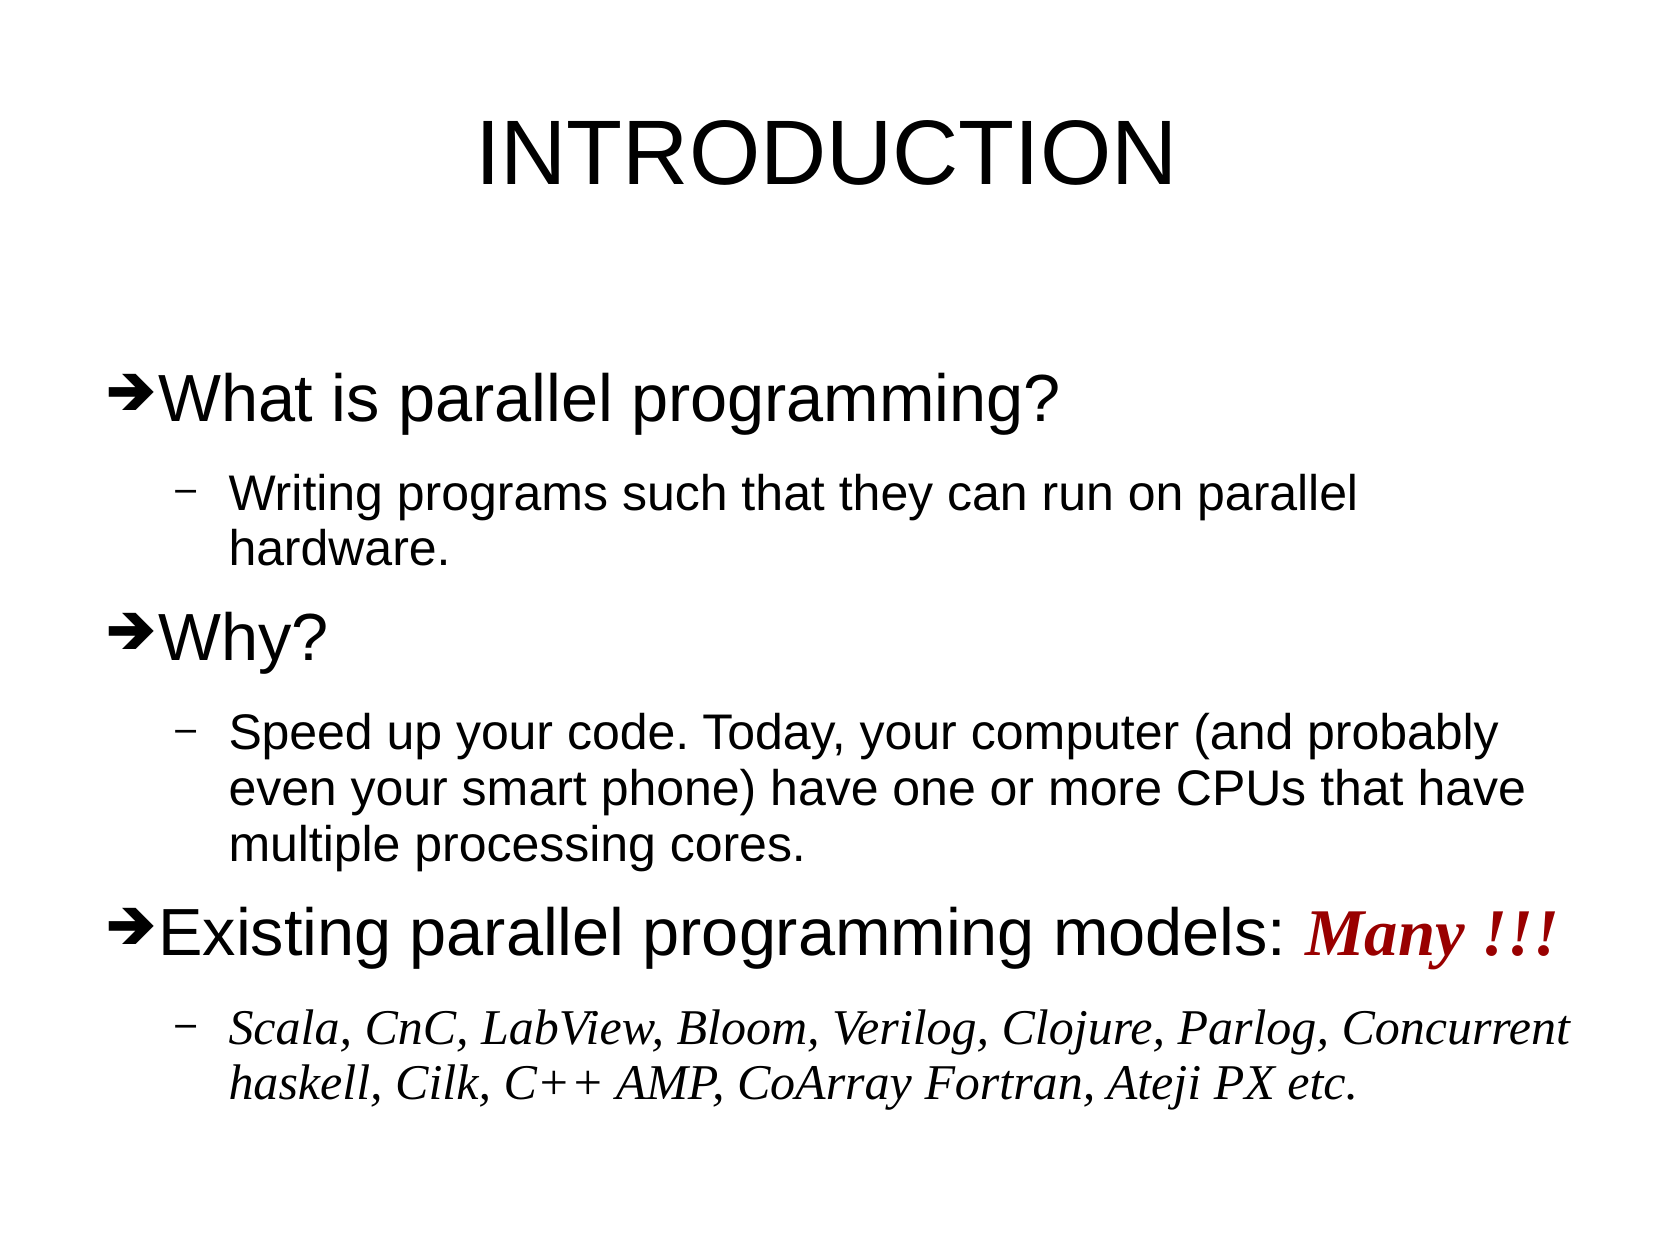

INTRODUCTION
# What is parallel programming?
Writing programs such that they can run on parallel hardware.
Why?
Speed up your code. Today, your computer (and probably even your smart phone) have one or more CPUs that have multiple processing cores.
Existing parallel programming models: Many !!!
Scala, CnC, LabView, Bloom, Verilog, Clojure, Parlog, Concurrent haskell, Cilk, C++ AMP, CoArray Fortran, Ateji PX etc.